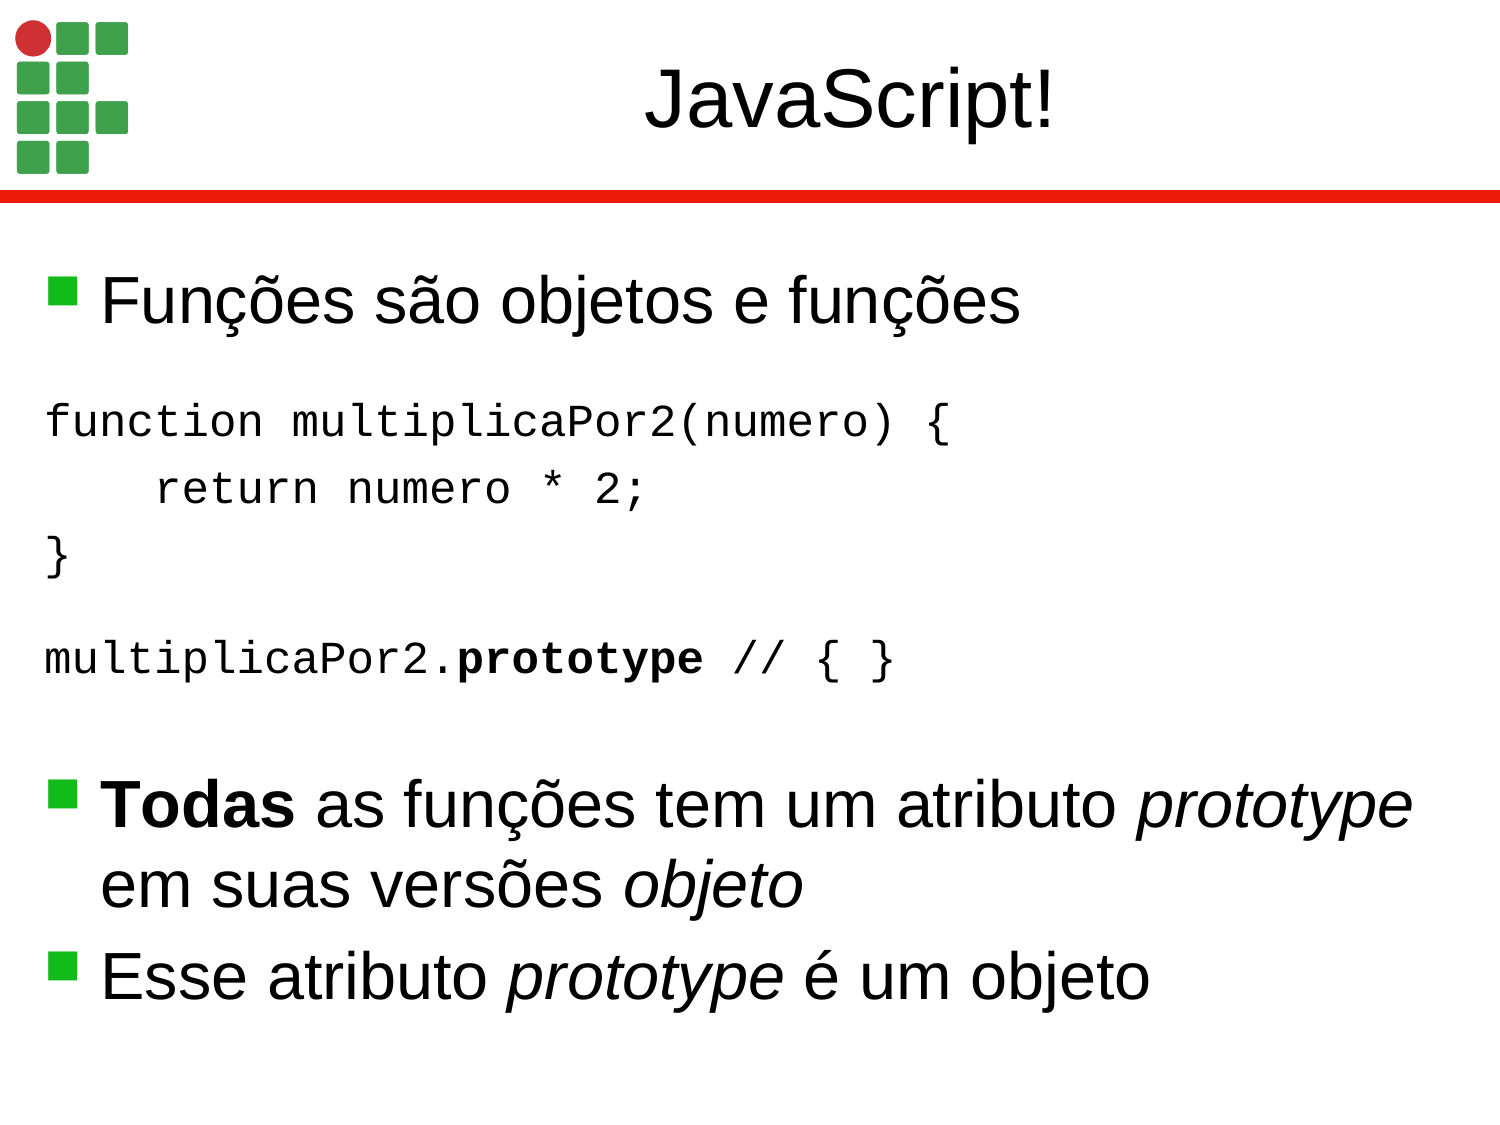

# JavaScript!
Funções são objetos e funções
function multiplicaPor2(numero) {
 return numero * 2;
}
multiplicaPor2.prototype // { }
Todas as funções tem um atributo prototype em suas versões objeto
Esse atributo prototype é um objeto